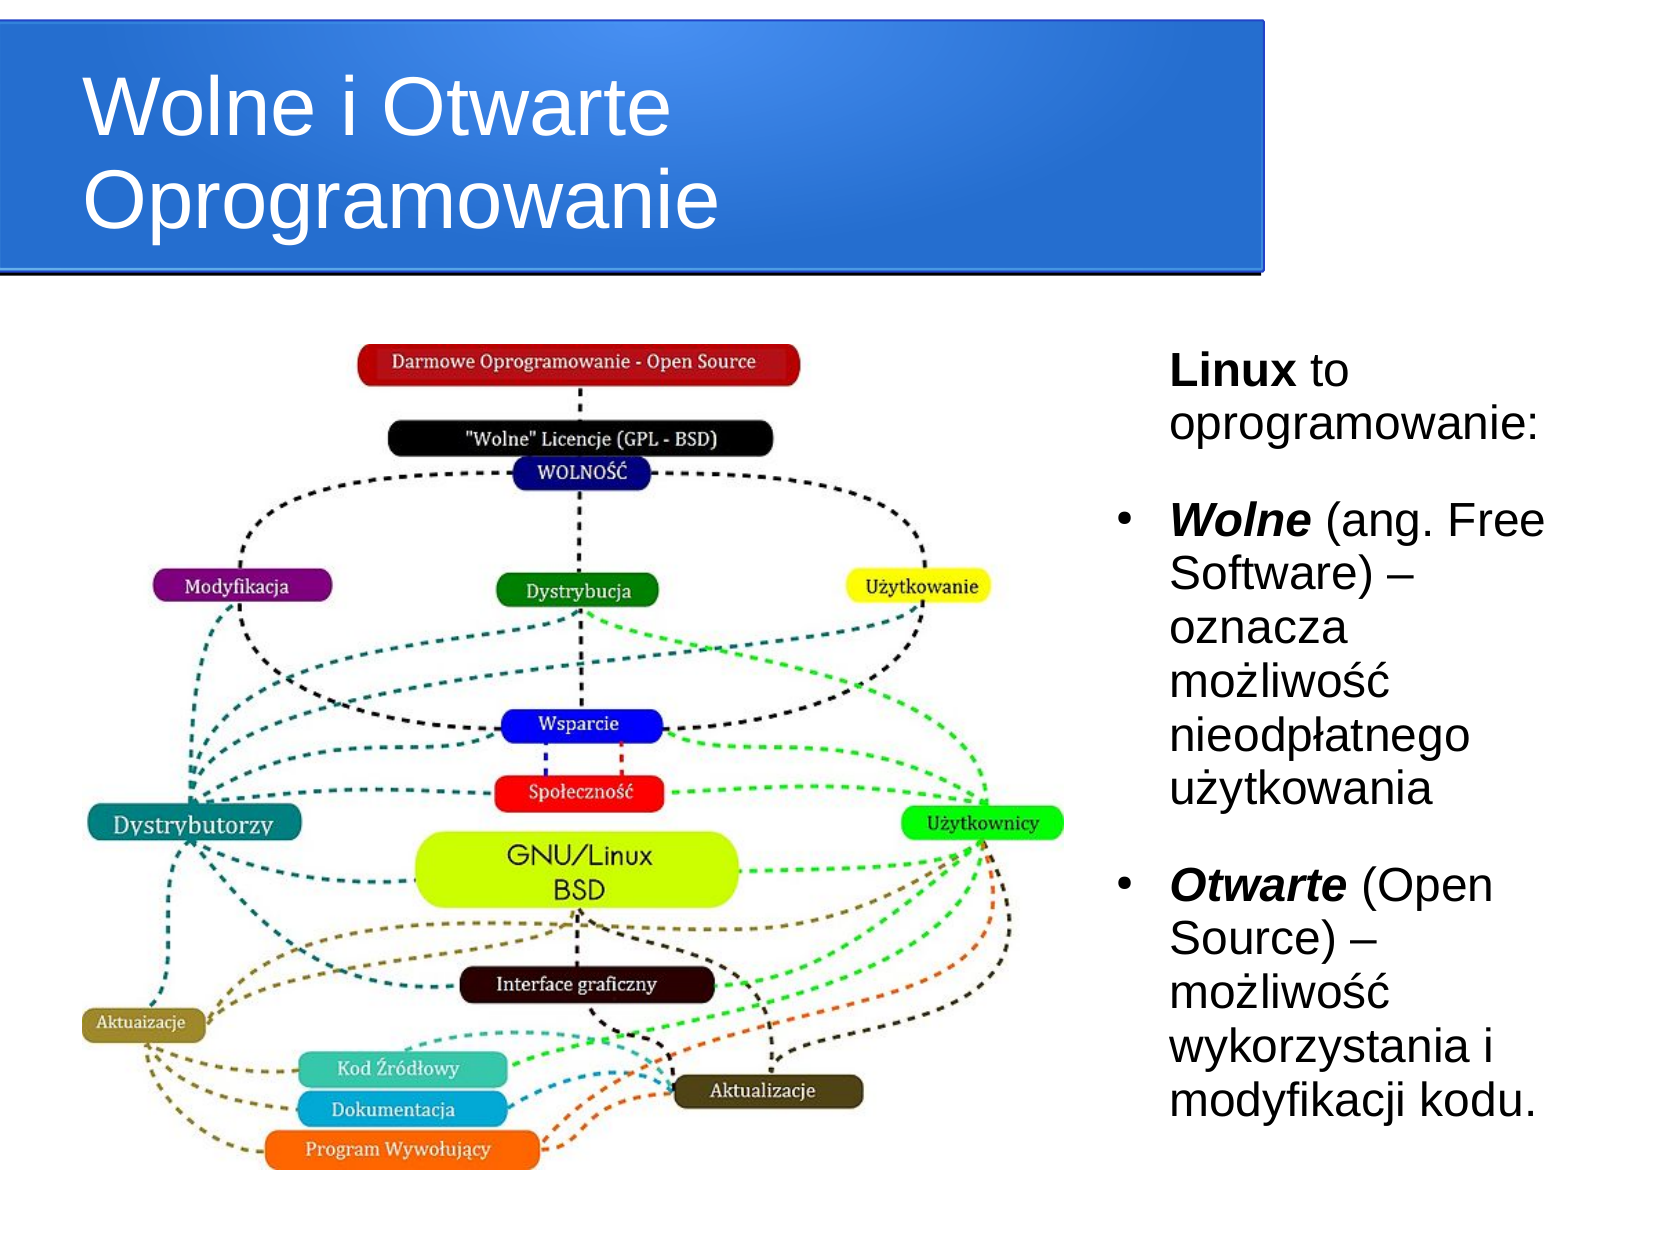

# Wolne i Otwarte Oprogramowanie
Linux to oprogramowanie:
Wolne (ang. Free Software) – oznacza możliwość nieodpłatnego użytkowania
Otwarte (Open Source) – możliwość wykorzystania i modyfikacji kodu.